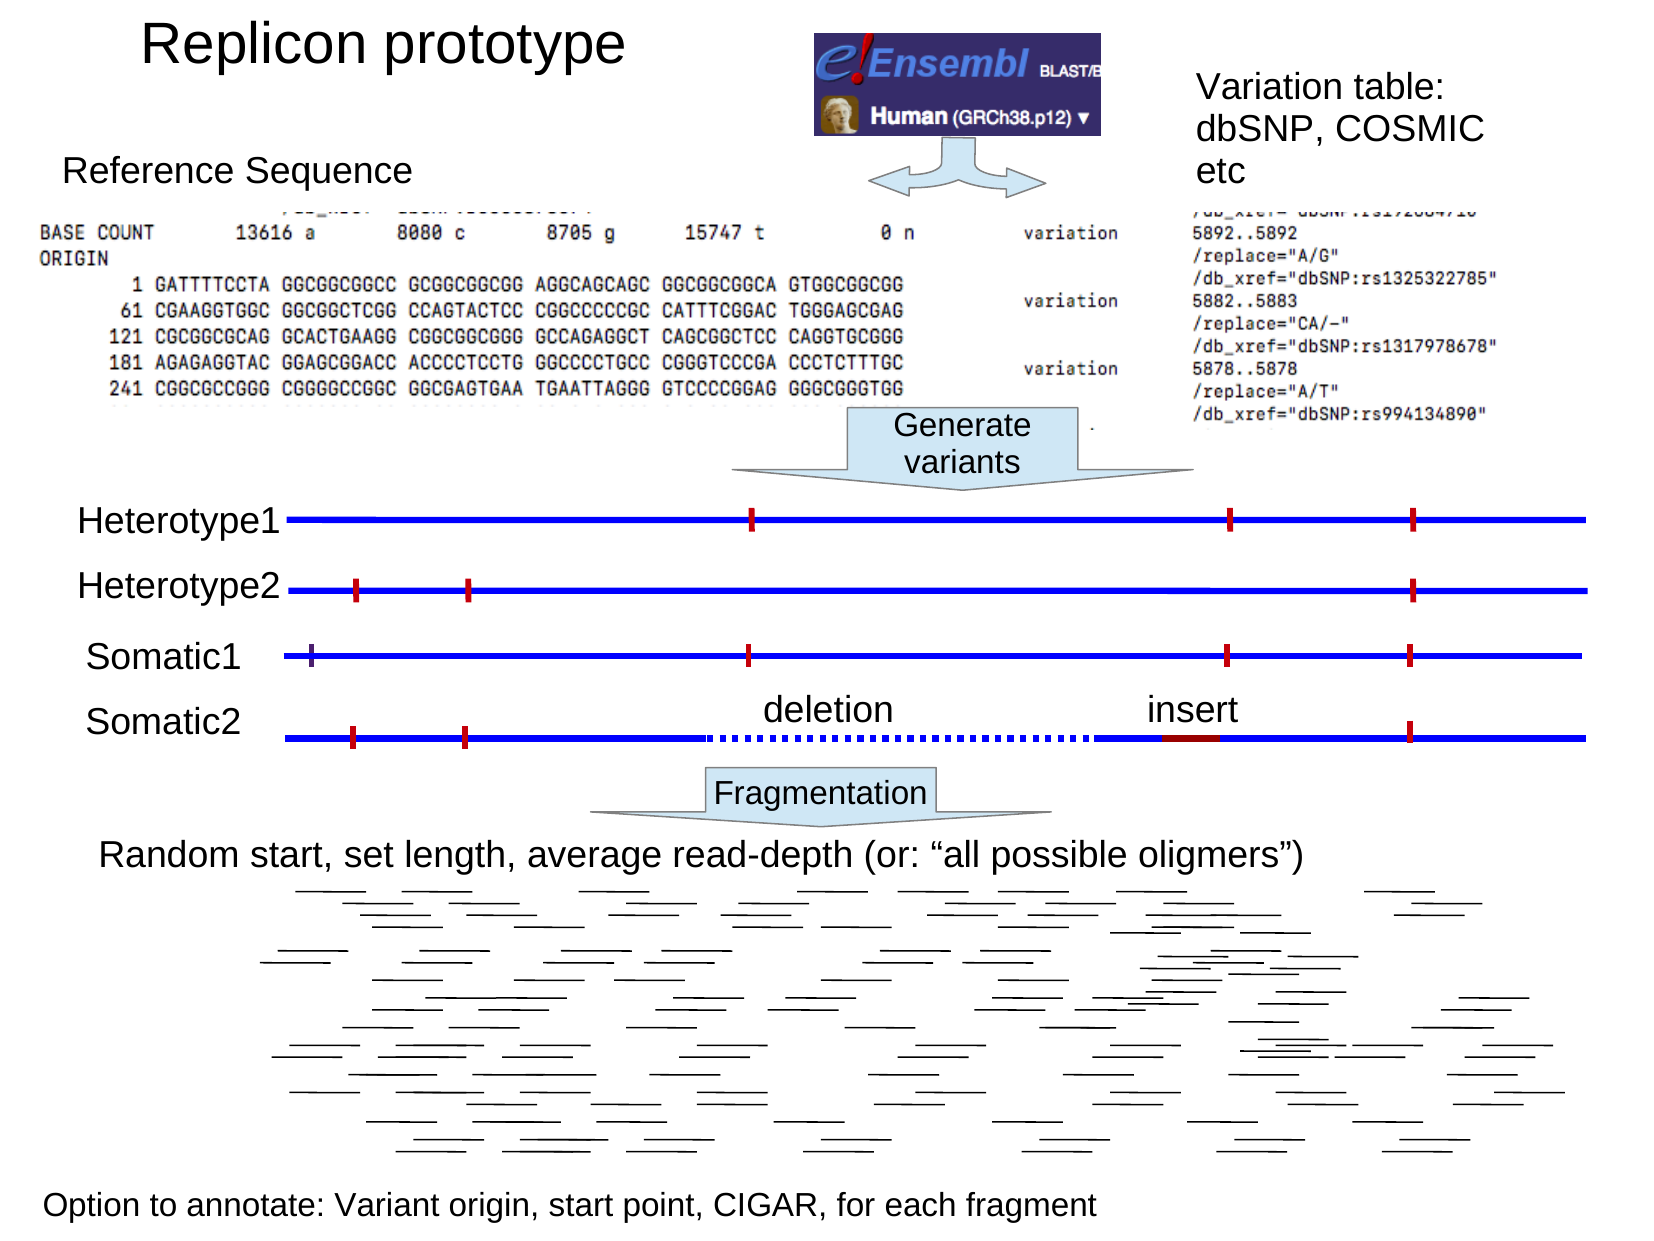

Replicon prototype
Variation table:
dbSNP, COSMIC etc
Reference Sequence
Generate
variants
Heterotype1
Heterotype2
Somatic1
deletion
insert
Somatic2
Fragmentation
Random start, set length, average read-depth (or: “all possible oligmers”)
Option to annotate: Variant origin, start point, CIGAR, for each fragment